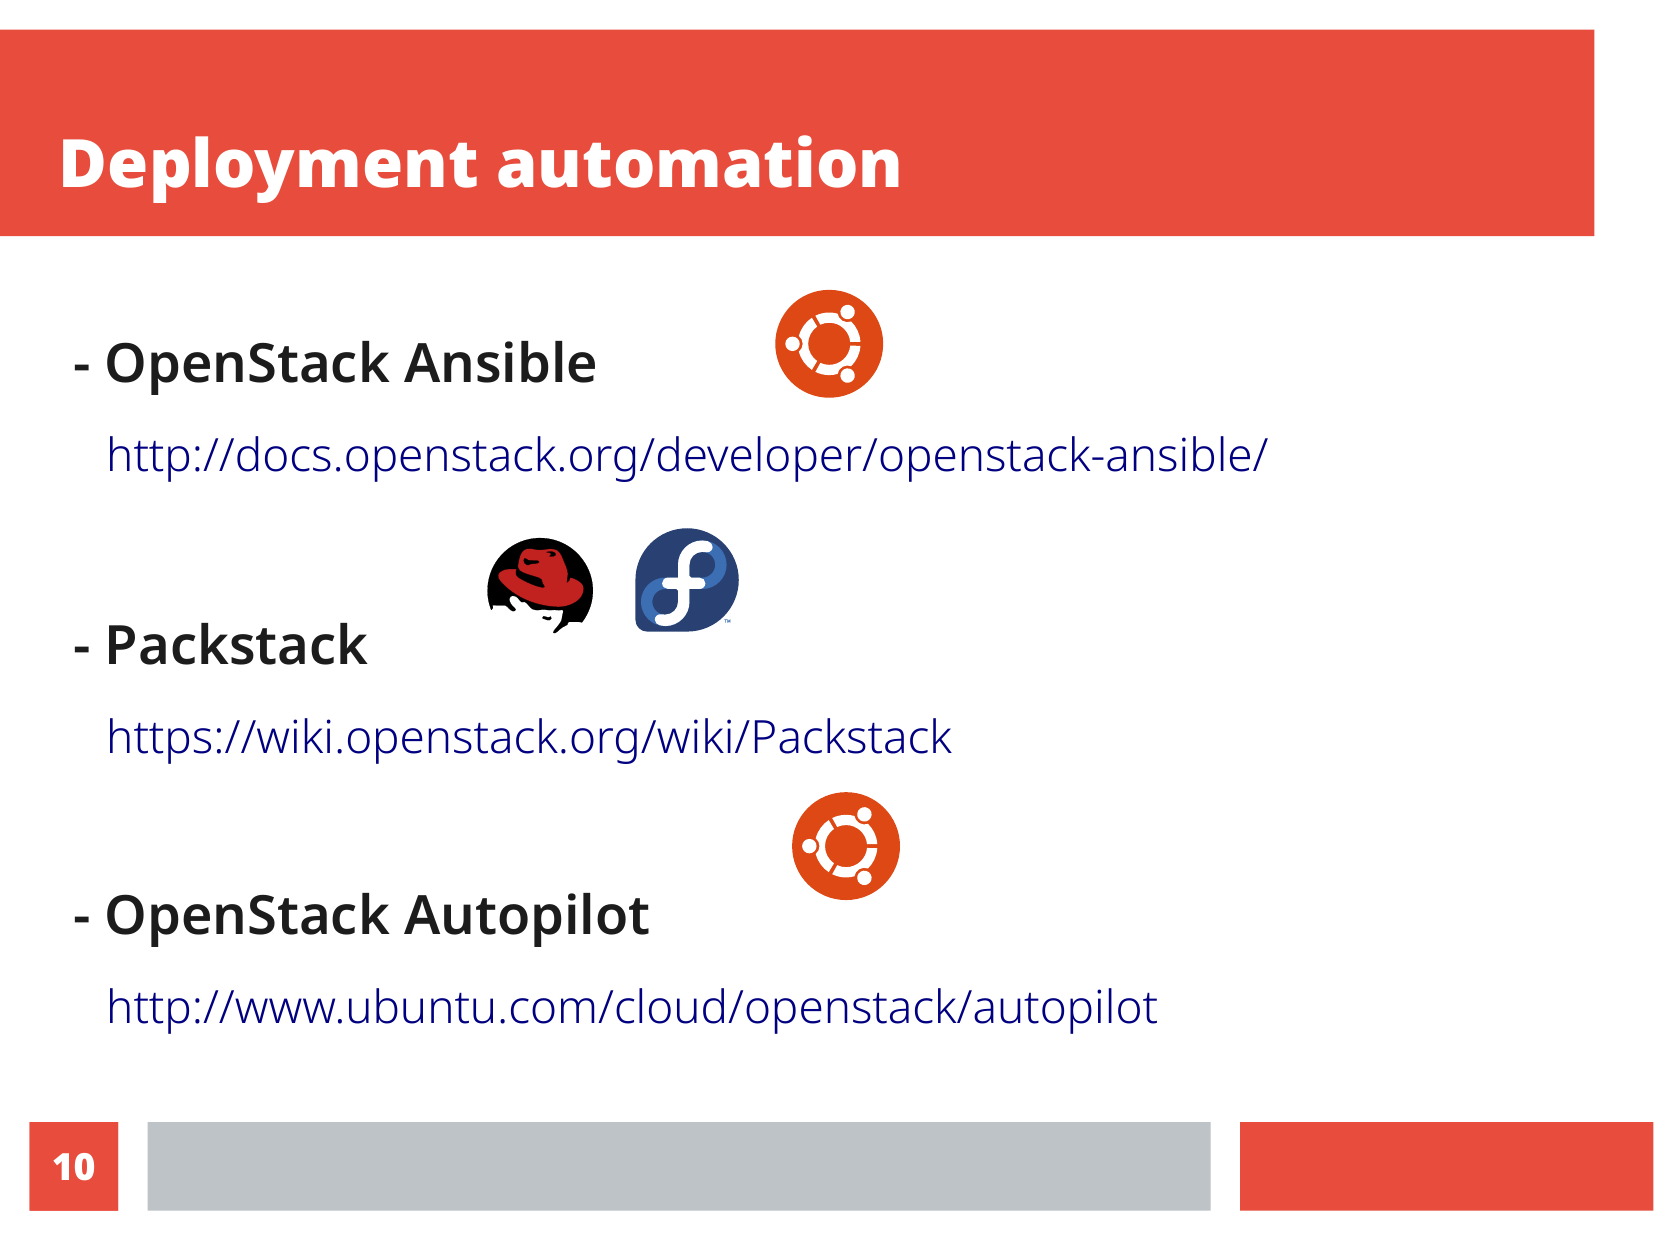

# Deployment automation
 - OpenStack Ansible
http://docs.openstack.org/developer/openstack-ansible/
 - Packstack
https://wiki.openstack.org/wiki/Packstack
 - OpenStack Autopilot
http://www.ubuntu.com/cloud/openstack/autopilot
10